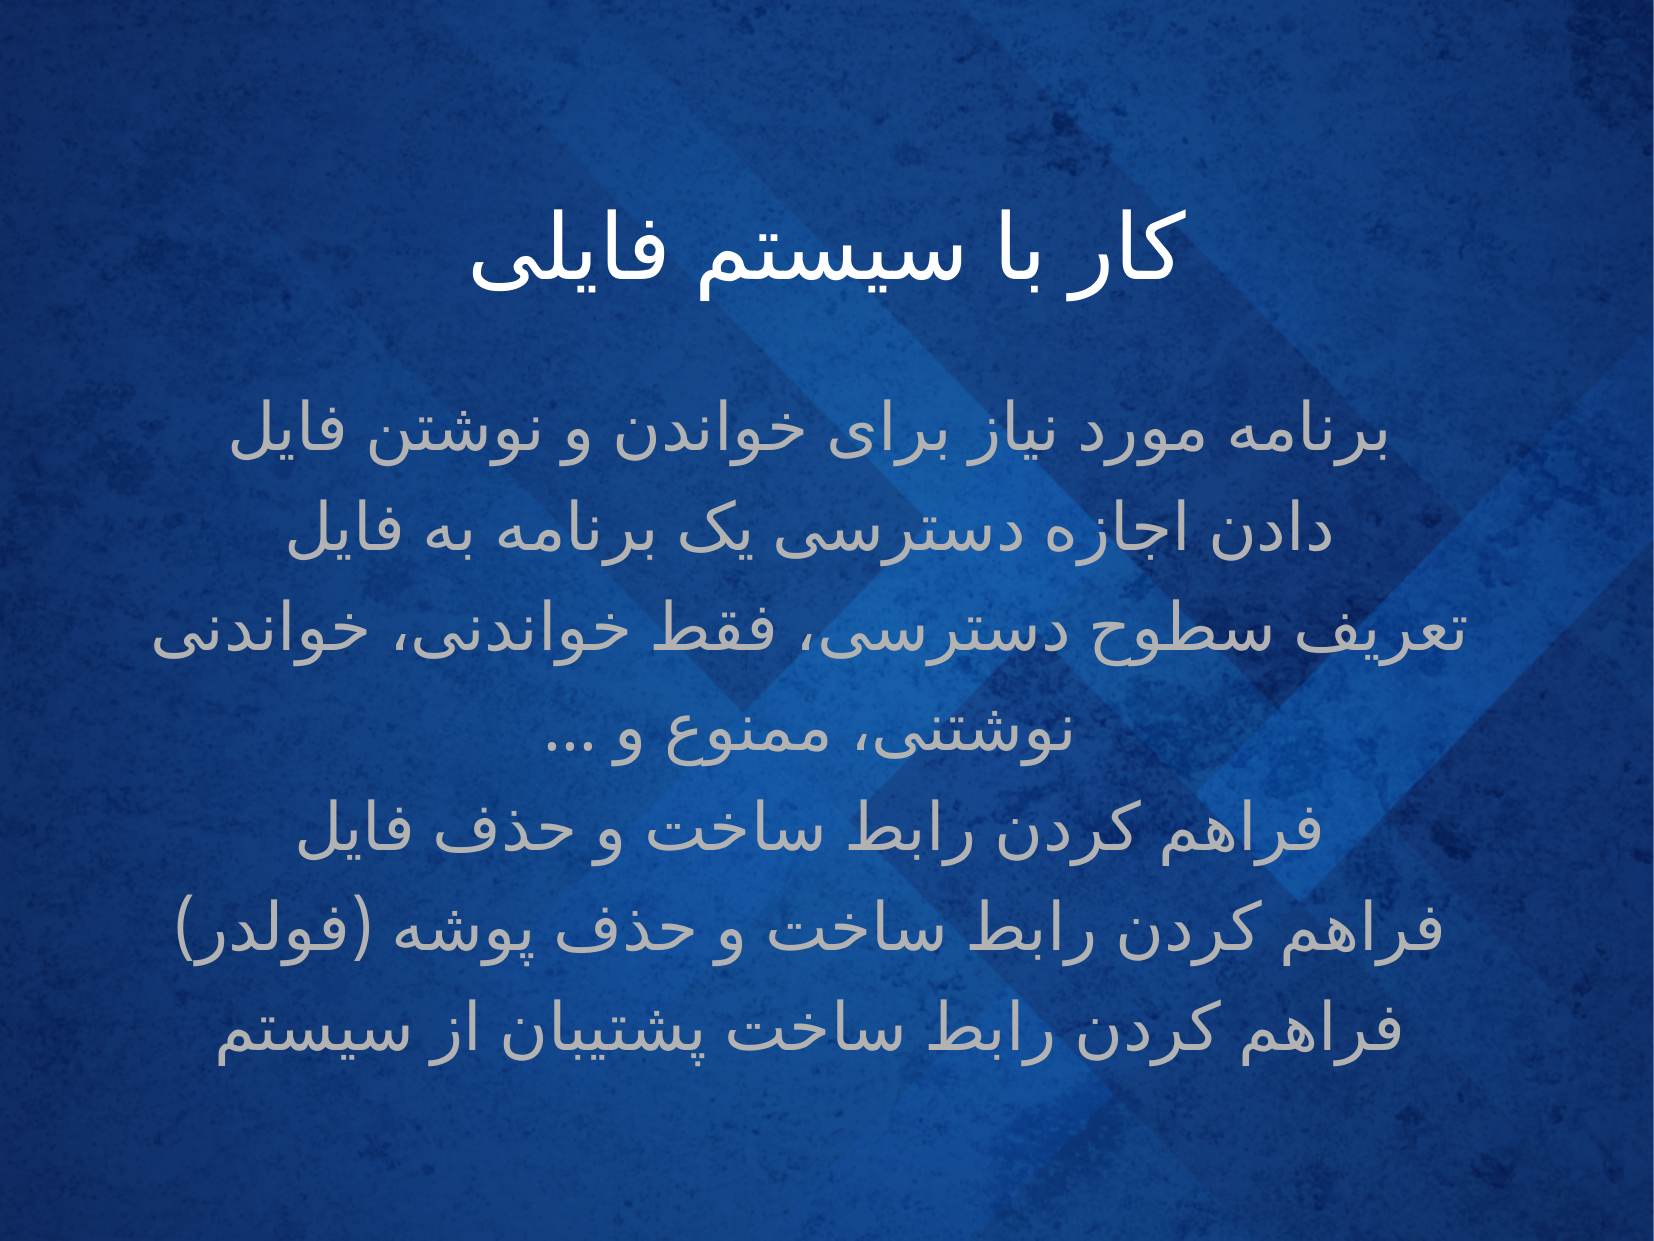

# کار با سیستم فایلی
برنامه مورد نیاز برای خواندن و نوشتن فایل
دادن اجازه دسترسی یک برنامه به فایل
تعریف سطوح دسترسی، فقط خواندنی، خواندنی نوشتنی، ممنوع و ...
فراهم کردن رابط ساخت و حذف فایل
فراهم کردن رابط ساخت و حذف پوشه (فولدر)
فراهم کردن رابط ساخت پشتیبان از سیستم